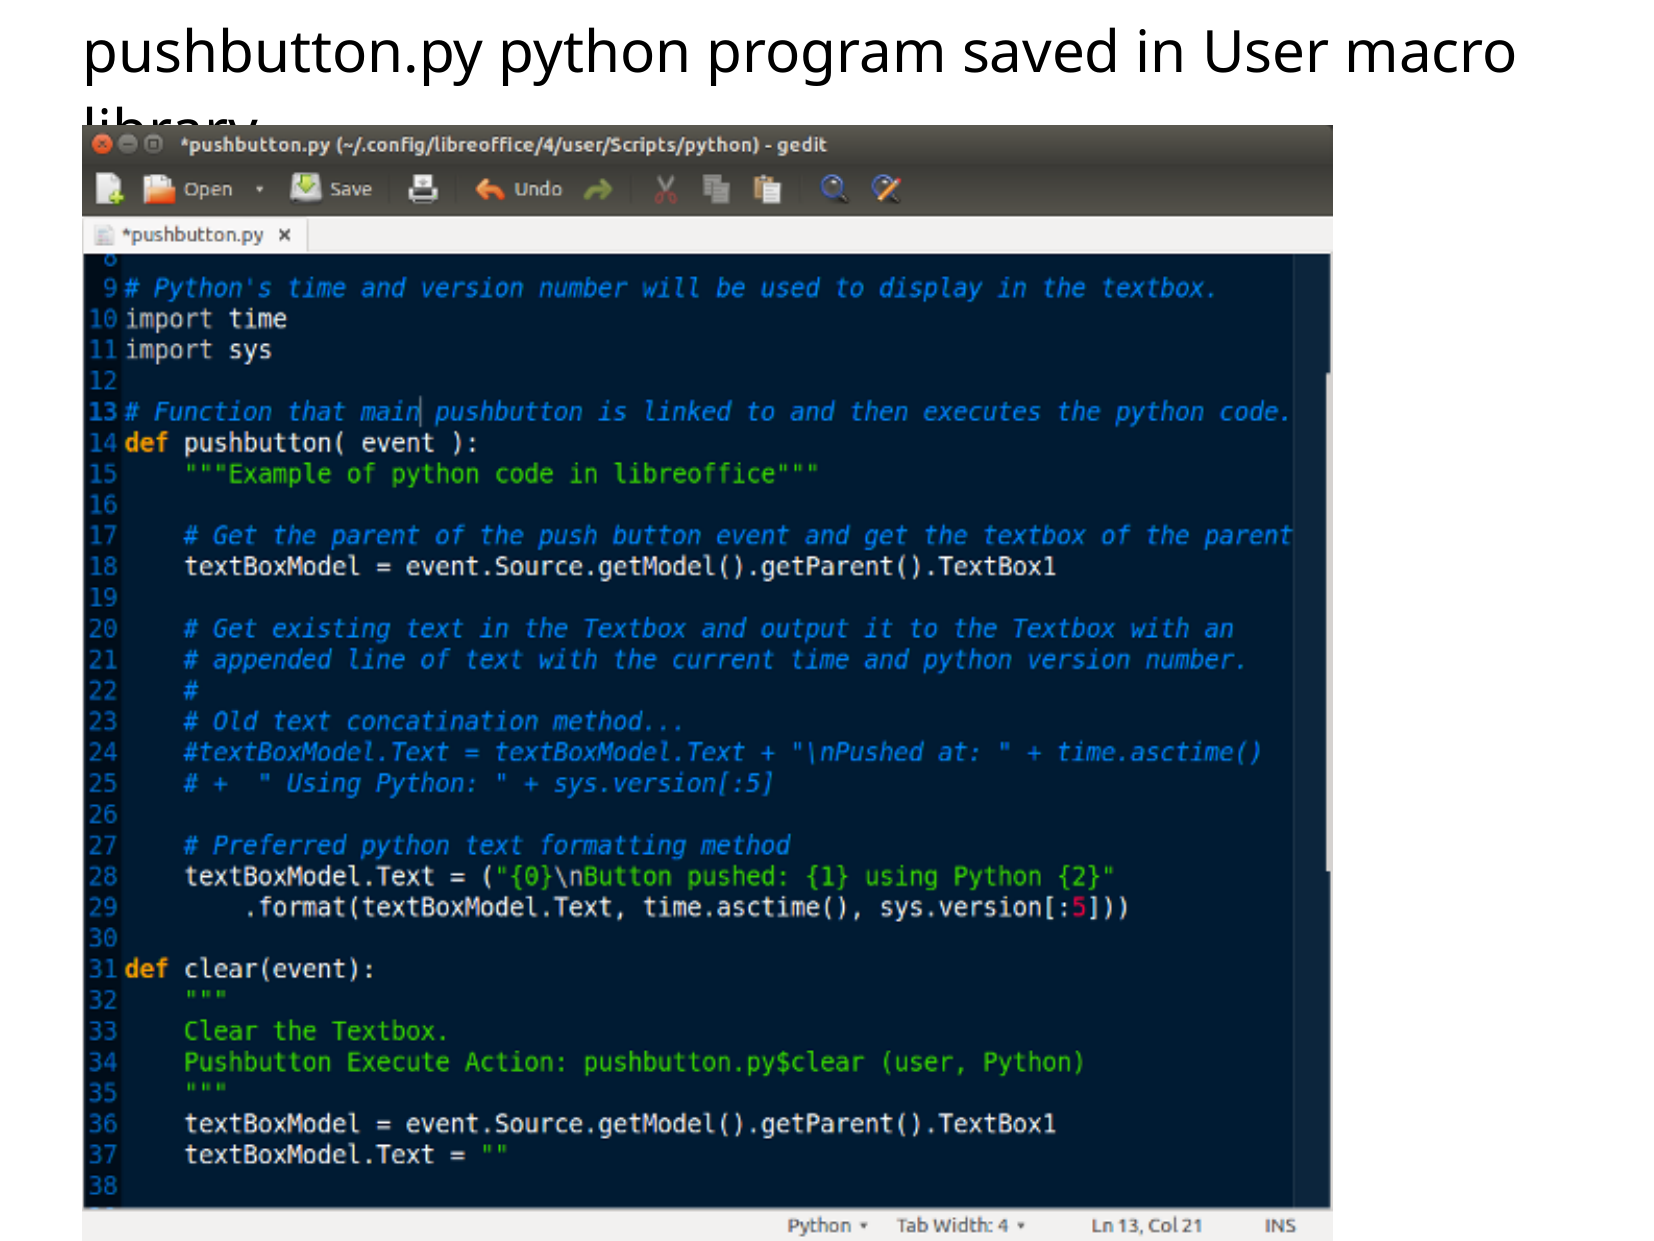

# pushbutton.py python program saved in User macro library